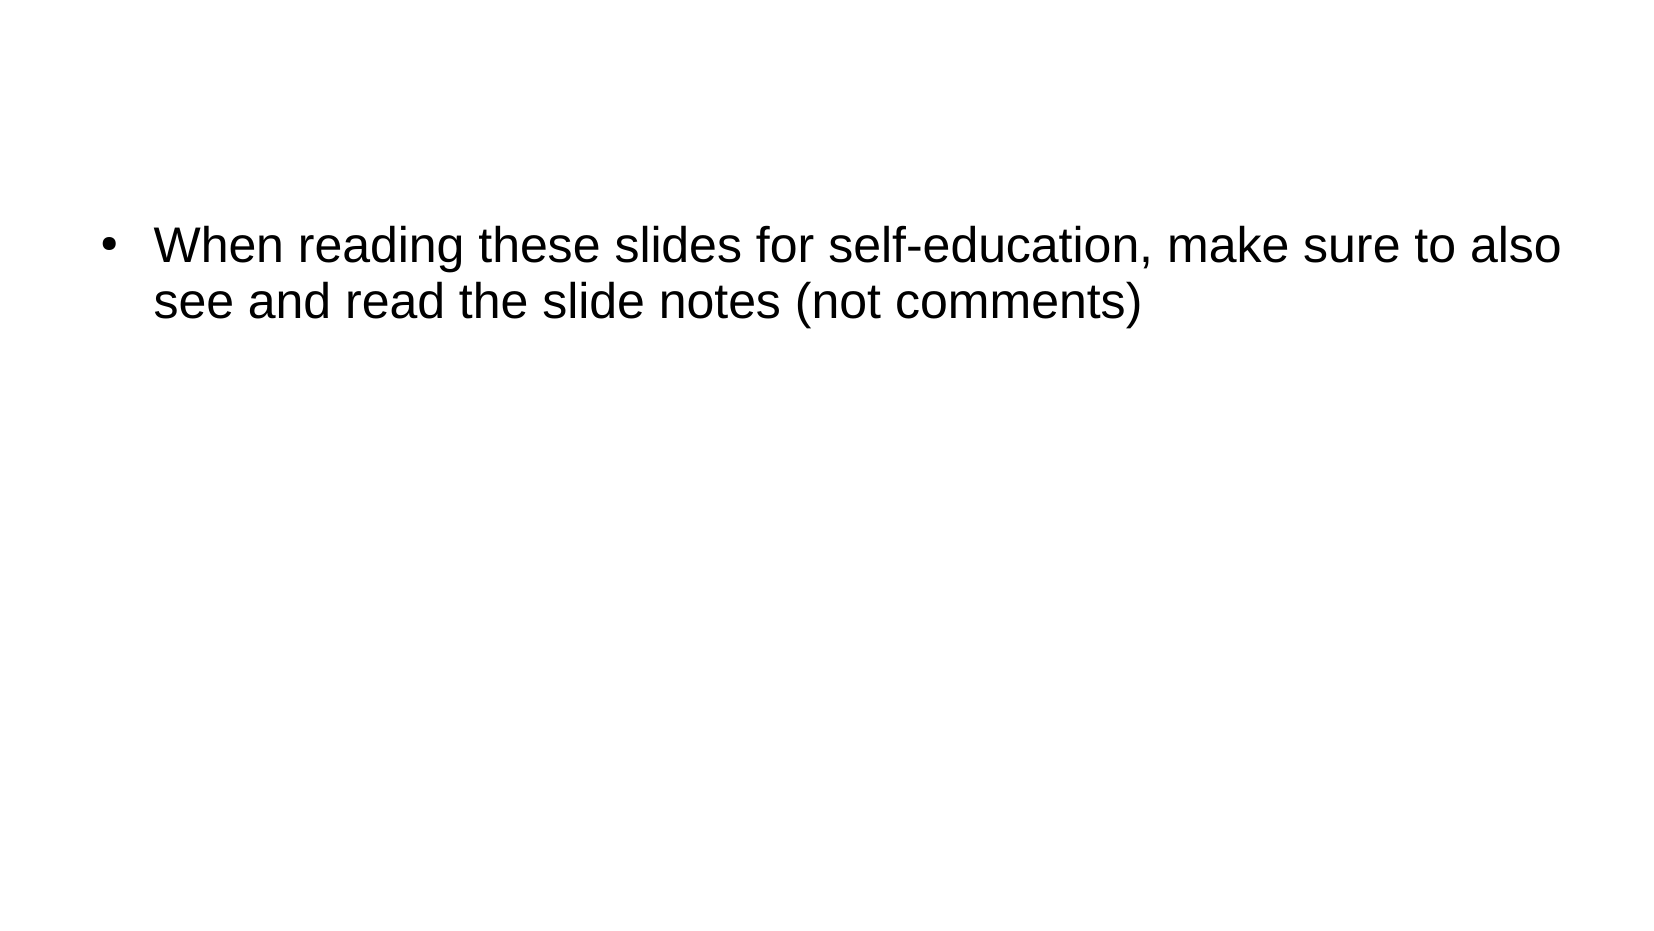

# When reading these slides for self-education, make sure to also see and read the slide notes (not comments)